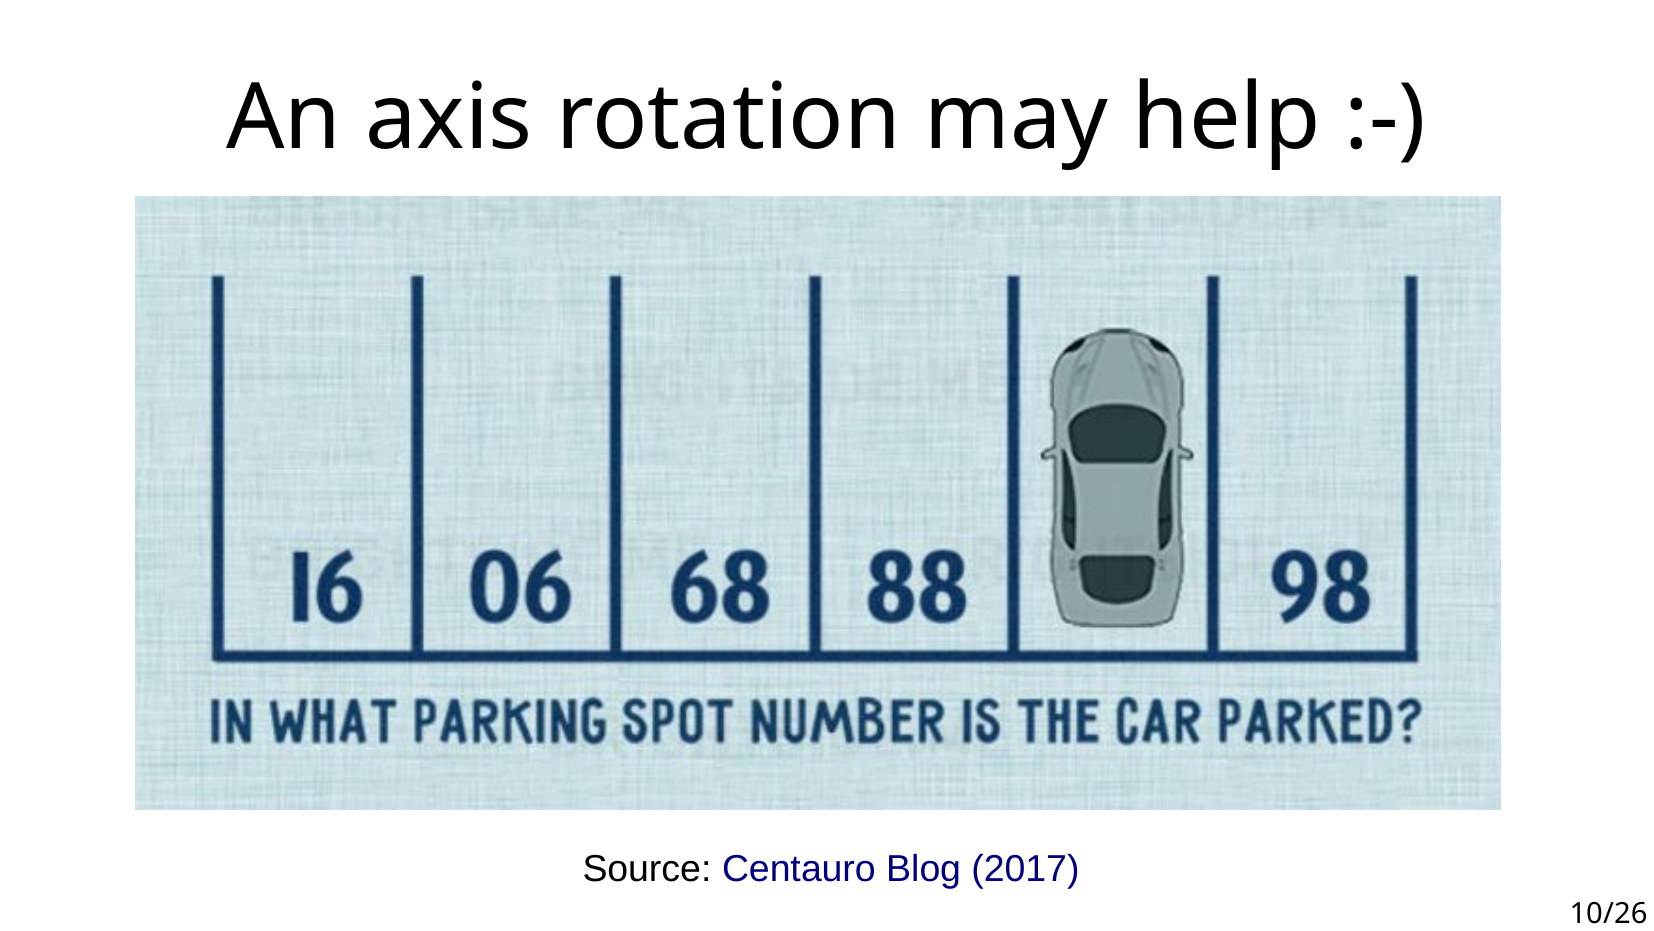

# An axis rotation may help :-)
Source: Centauro Blog (2017)
10